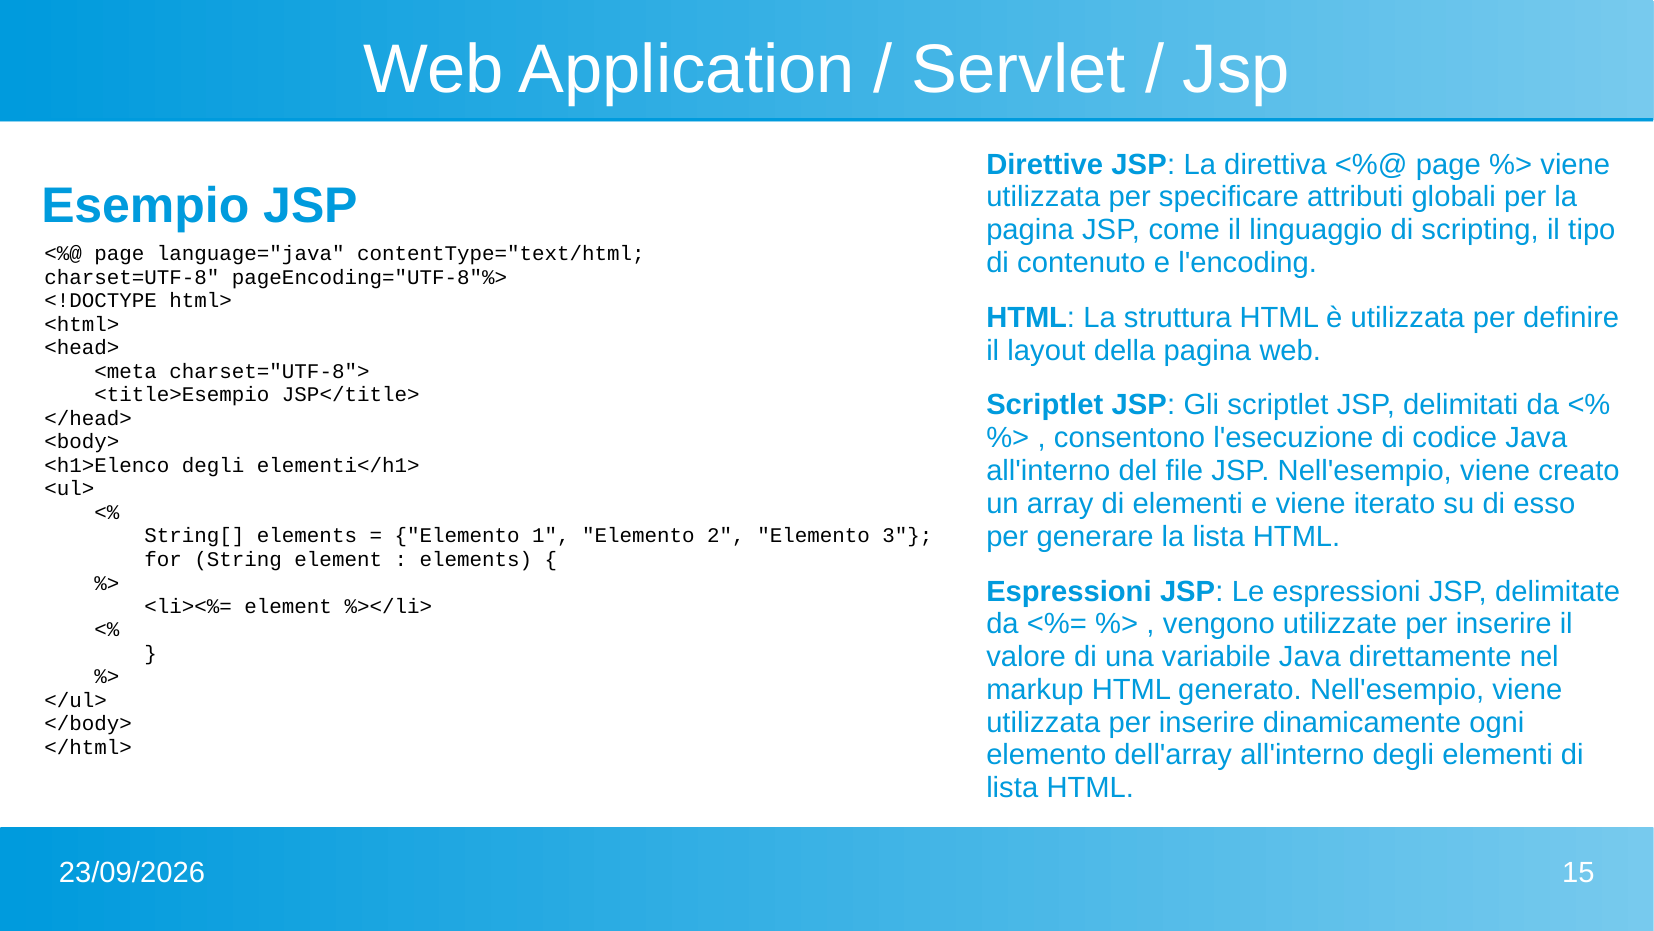

# Web Application / Servlet / Jsp
Direttive JSP: La direttiva <%@ page %> viene utilizzata per specificare attributi globali per la pagina JSP, come il linguaggio di scripting, il tipo di contenuto e l'encoding.
HTML: La struttura HTML è utilizzata per definire il layout della pagina web.
Scriptlet JSP: Gli scriptlet JSP, delimitati da <% %> , consentono l'esecuzione di codice Java all'interno del file JSP. Nell'esempio, viene creato un array di elementi e viene iterato su di esso per generare la lista HTML.
Espressioni JSP: Le espressioni JSP, delimitate da <%= %> , vengono utilizzate per inserire il valore di una variabile Java direttamente nel markup HTML generato. Nell'esempio, viene utilizzata per inserire dinamicamente ogni elemento dell'array all'interno degli elementi di lista HTML.
Esempio JSP
<%@ page language="java" contentType="text/html;
charset=UTF-8" pageEncoding="UTF-8"%>
<!DOCTYPE html>
<html>
<head>
 <meta charset="UTF-8">
 <title>Esempio JSP</title>
</head>
<body>
<h1>Elenco degli elementi</h1>
<ul>
 <%
 String[] elements = {"Elemento 1", "Elemento 2", "Elemento 3"};
 for (String element : elements) {
 %>
 <li><%= element %></li>
 <%
 }
 %>
</ul>
</body>
</html>
15